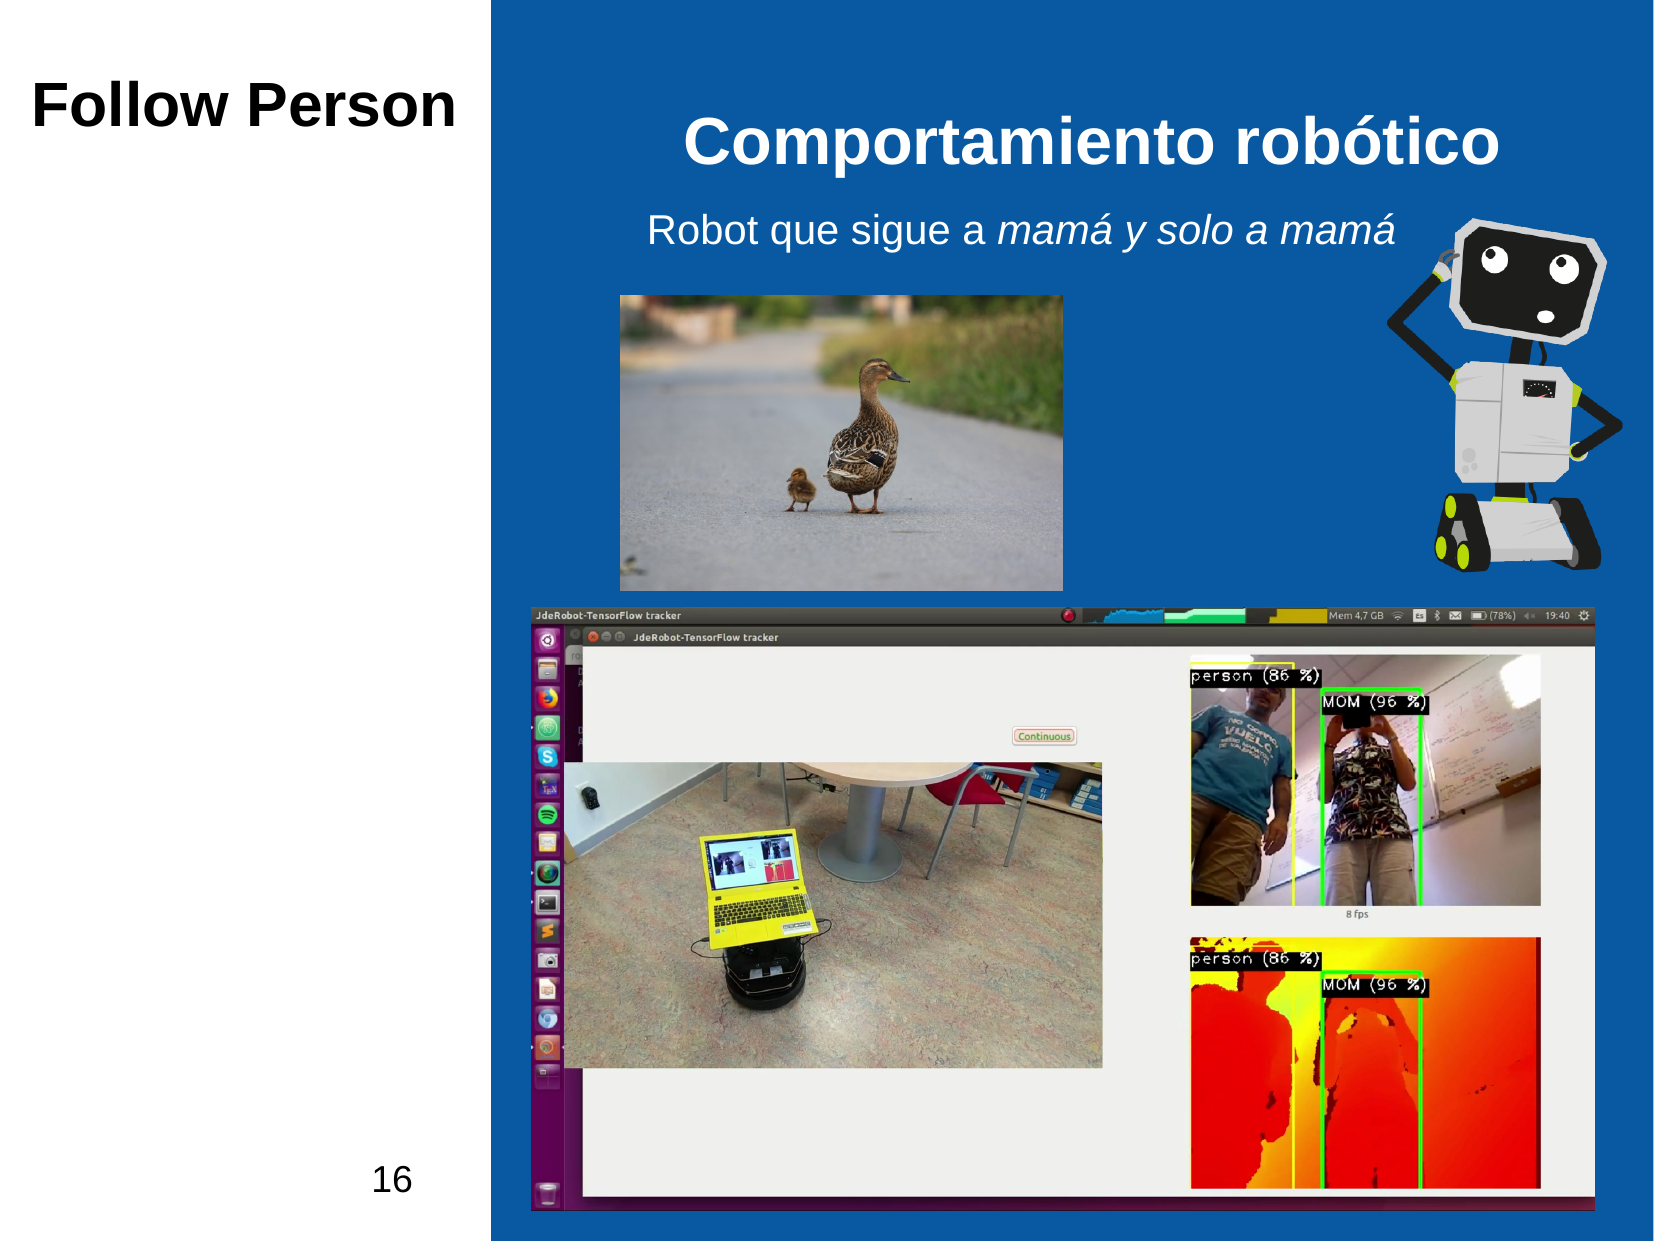

Follow Person
# Comportamiento robótico
Robot que sigue a mamá y solo a mamá